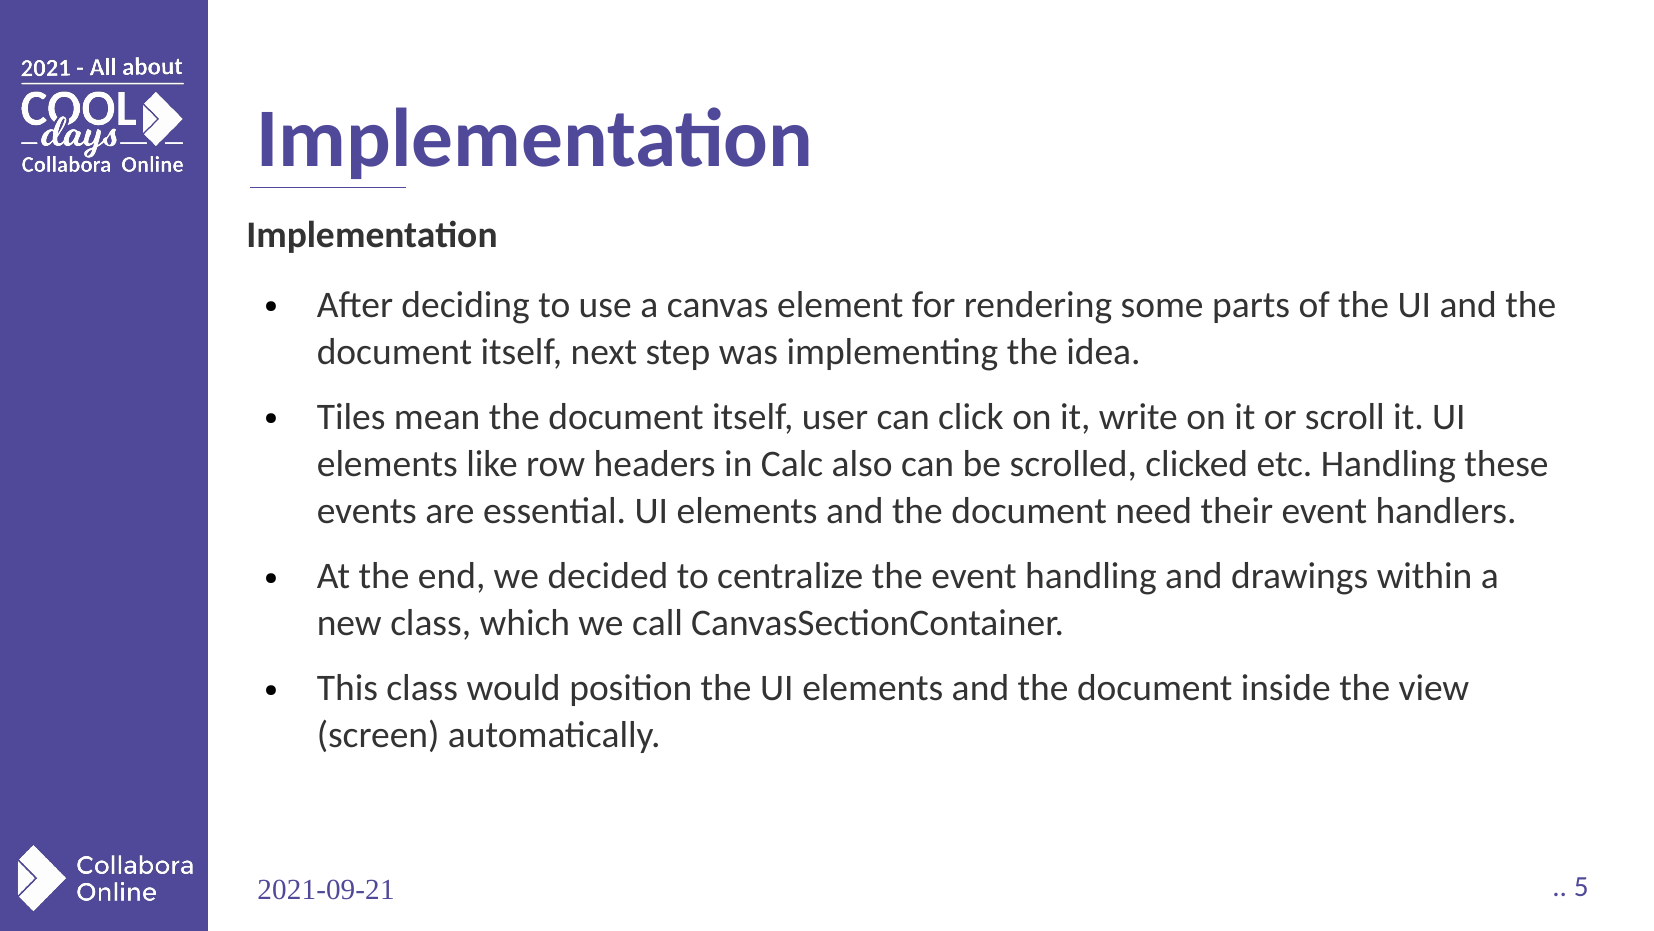

# Implementation
Implementation
After deciding to use a canvas element for rendering some parts of the UI and the document itself, next step was implementing the idea.
Tiles mean the document itself, user can click on it, write on it or scroll it. UI elements like row headers in Calc also can be scrolled, clicked etc. Handling these events are essential. UI elements and the document need their event handlers.
At the end, we decided to centralize the event handling and drawings within a new class, which we call CanvasSectionContainer.
This class would position the UI elements and the document inside the view (screen) automatically.
2021-09-21
5